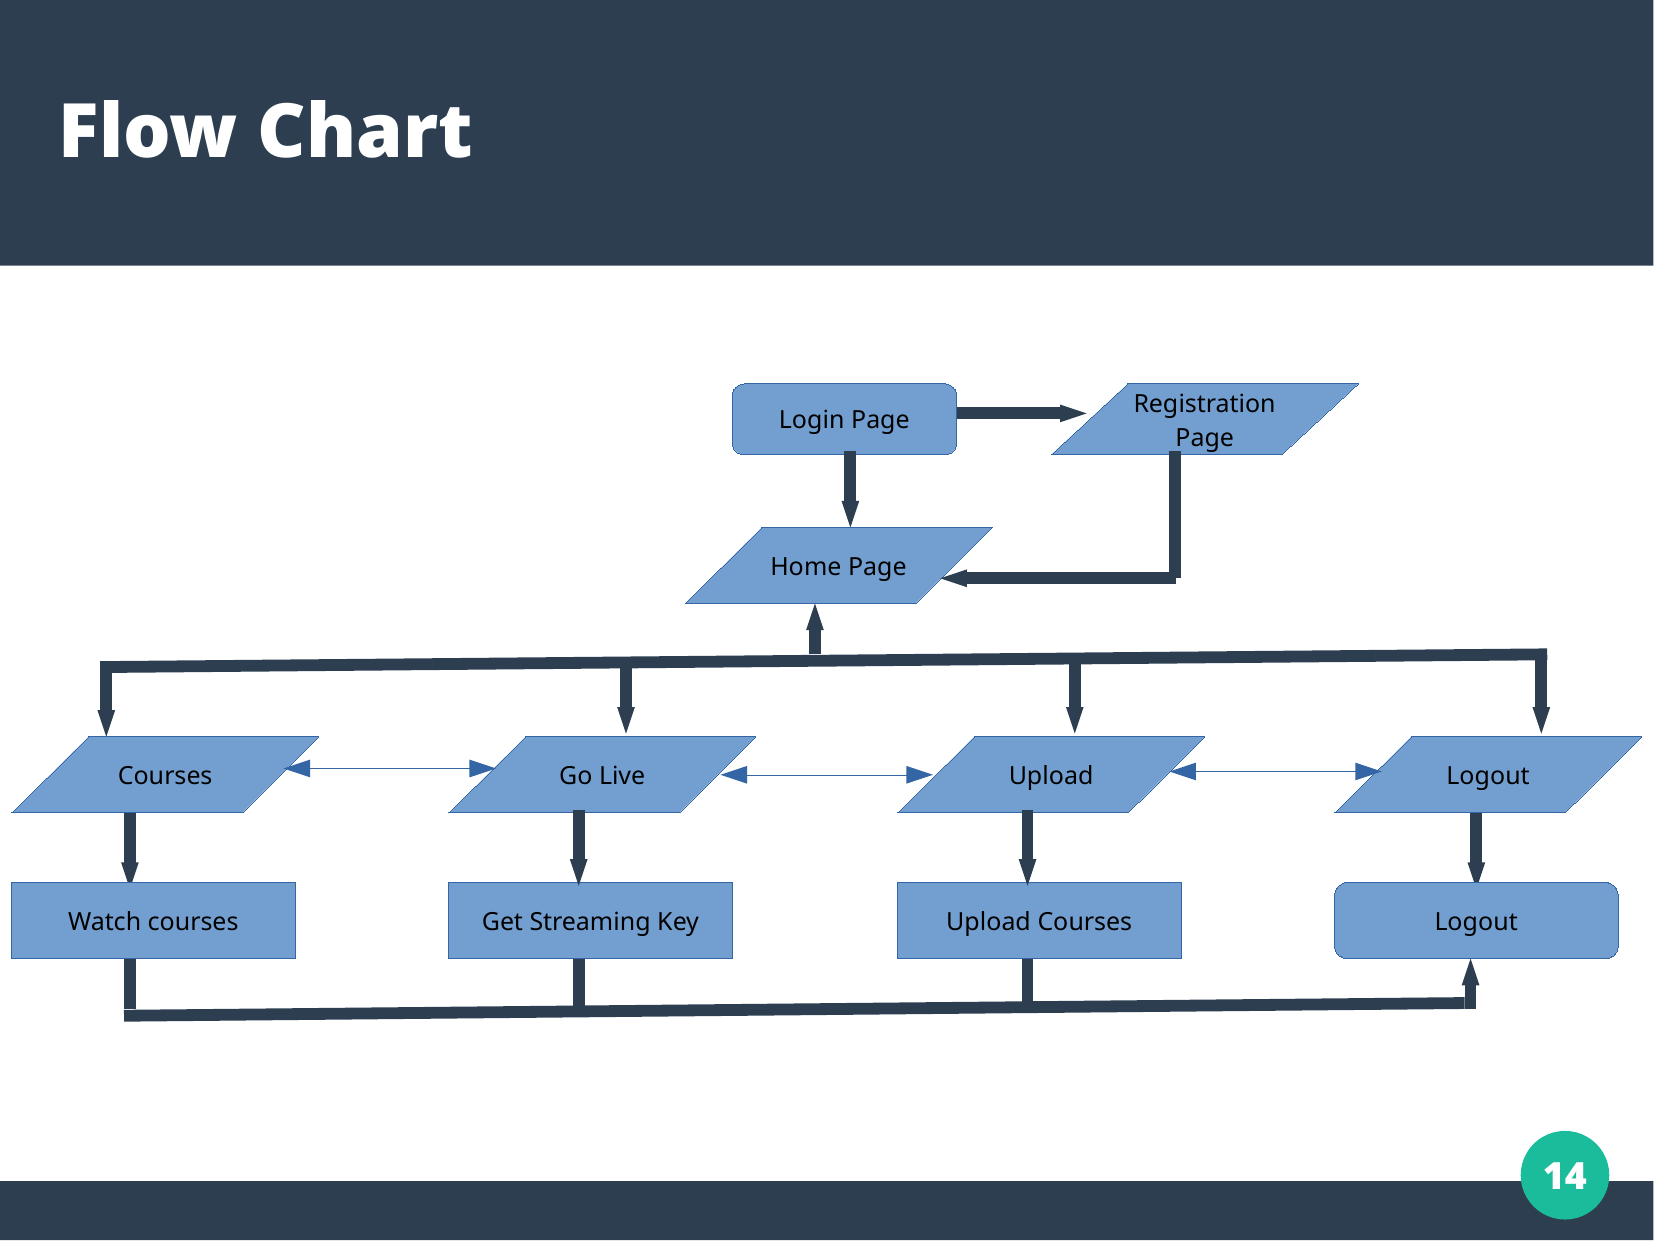

# Flow Chart
Login Page
Registration
Page
Home Page
Courses
Go Live
Upload
Logout
Watch courses
Get Streaming Key
Upload Courses
Logout
14